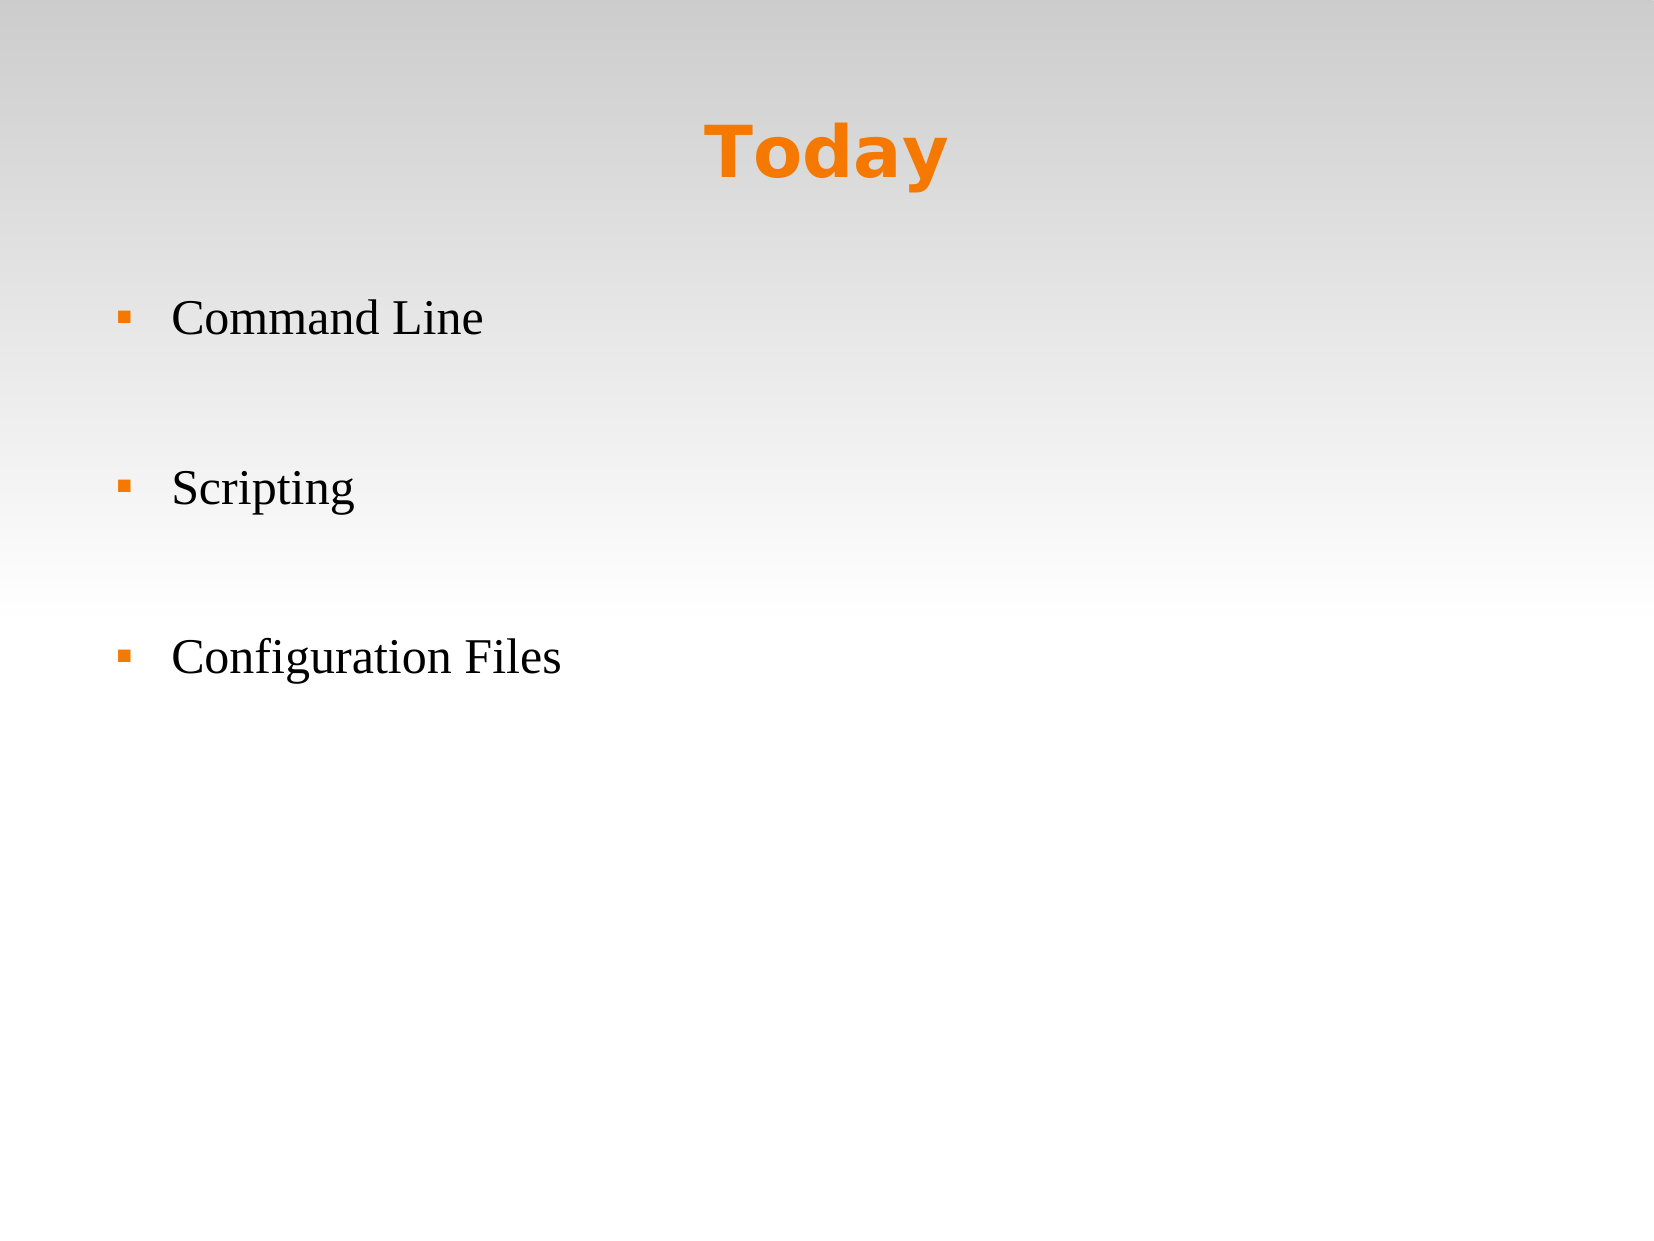

# Today
Command Line
Scripting
Configuration Files